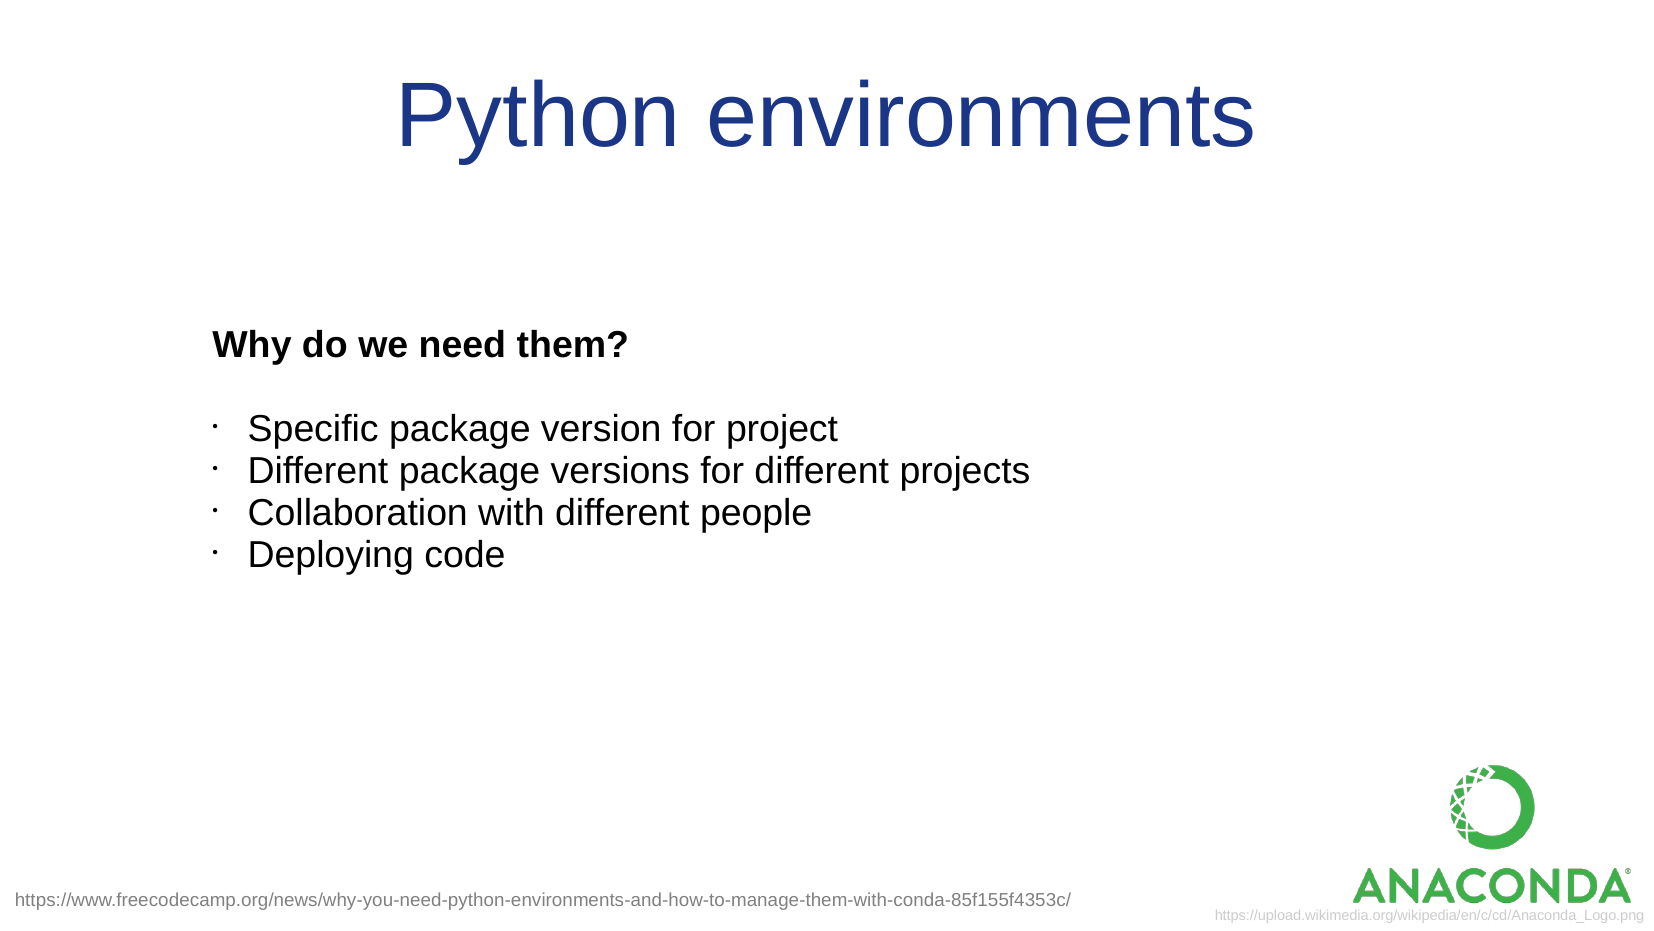

# Python environments
Why do we need them?
Specific package version for project
Different package versions for different projects
Collaboration with different people
Deploying code
https://upload.wikimedia.org/wikipedia/en/c/cd/Anaconda_Logo.png
https://www.freecodecamp.org/news/why-you-need-python-environments-and-how-to-manage-them-with-conda-85f155f4353c/